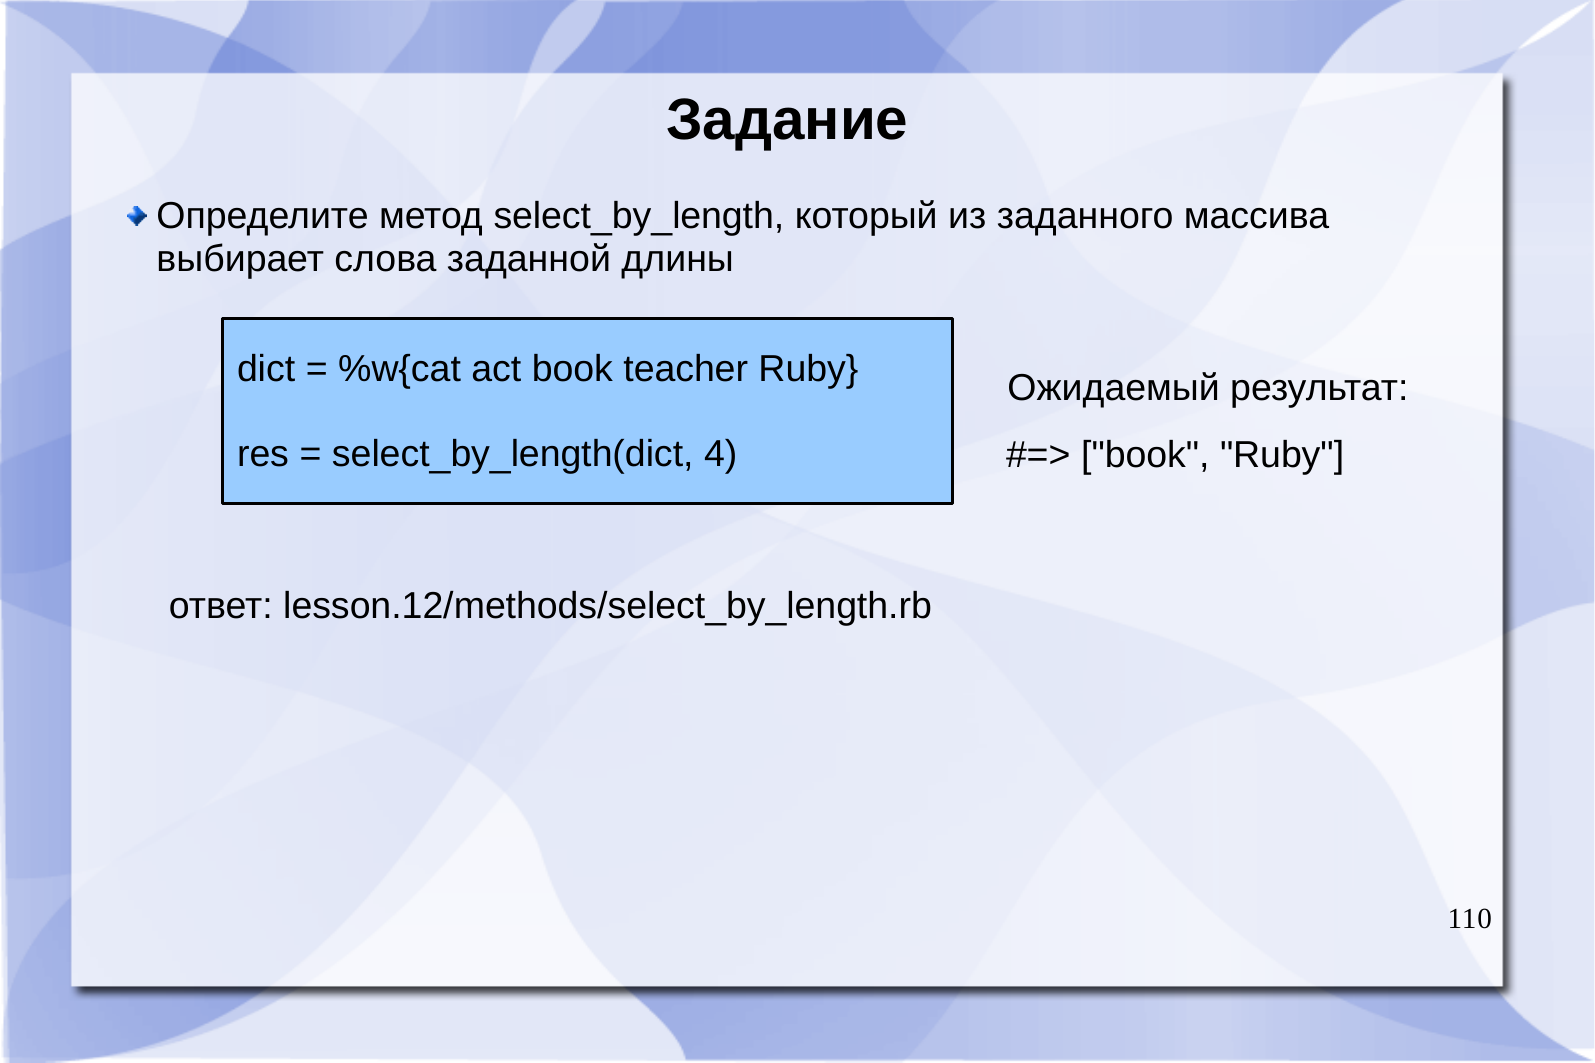

# Задание
 Определите метод select_by_length, который из заданного массива
 выбирает слова заданной длины
dict = %w{cat act book teacher Ruby}
res = select_by_length(dict, 4)
 Ожидаемый результат:
#=> ["book", "Ruby"]
ответ: lesson.12/methods/select_by_length.rb
110